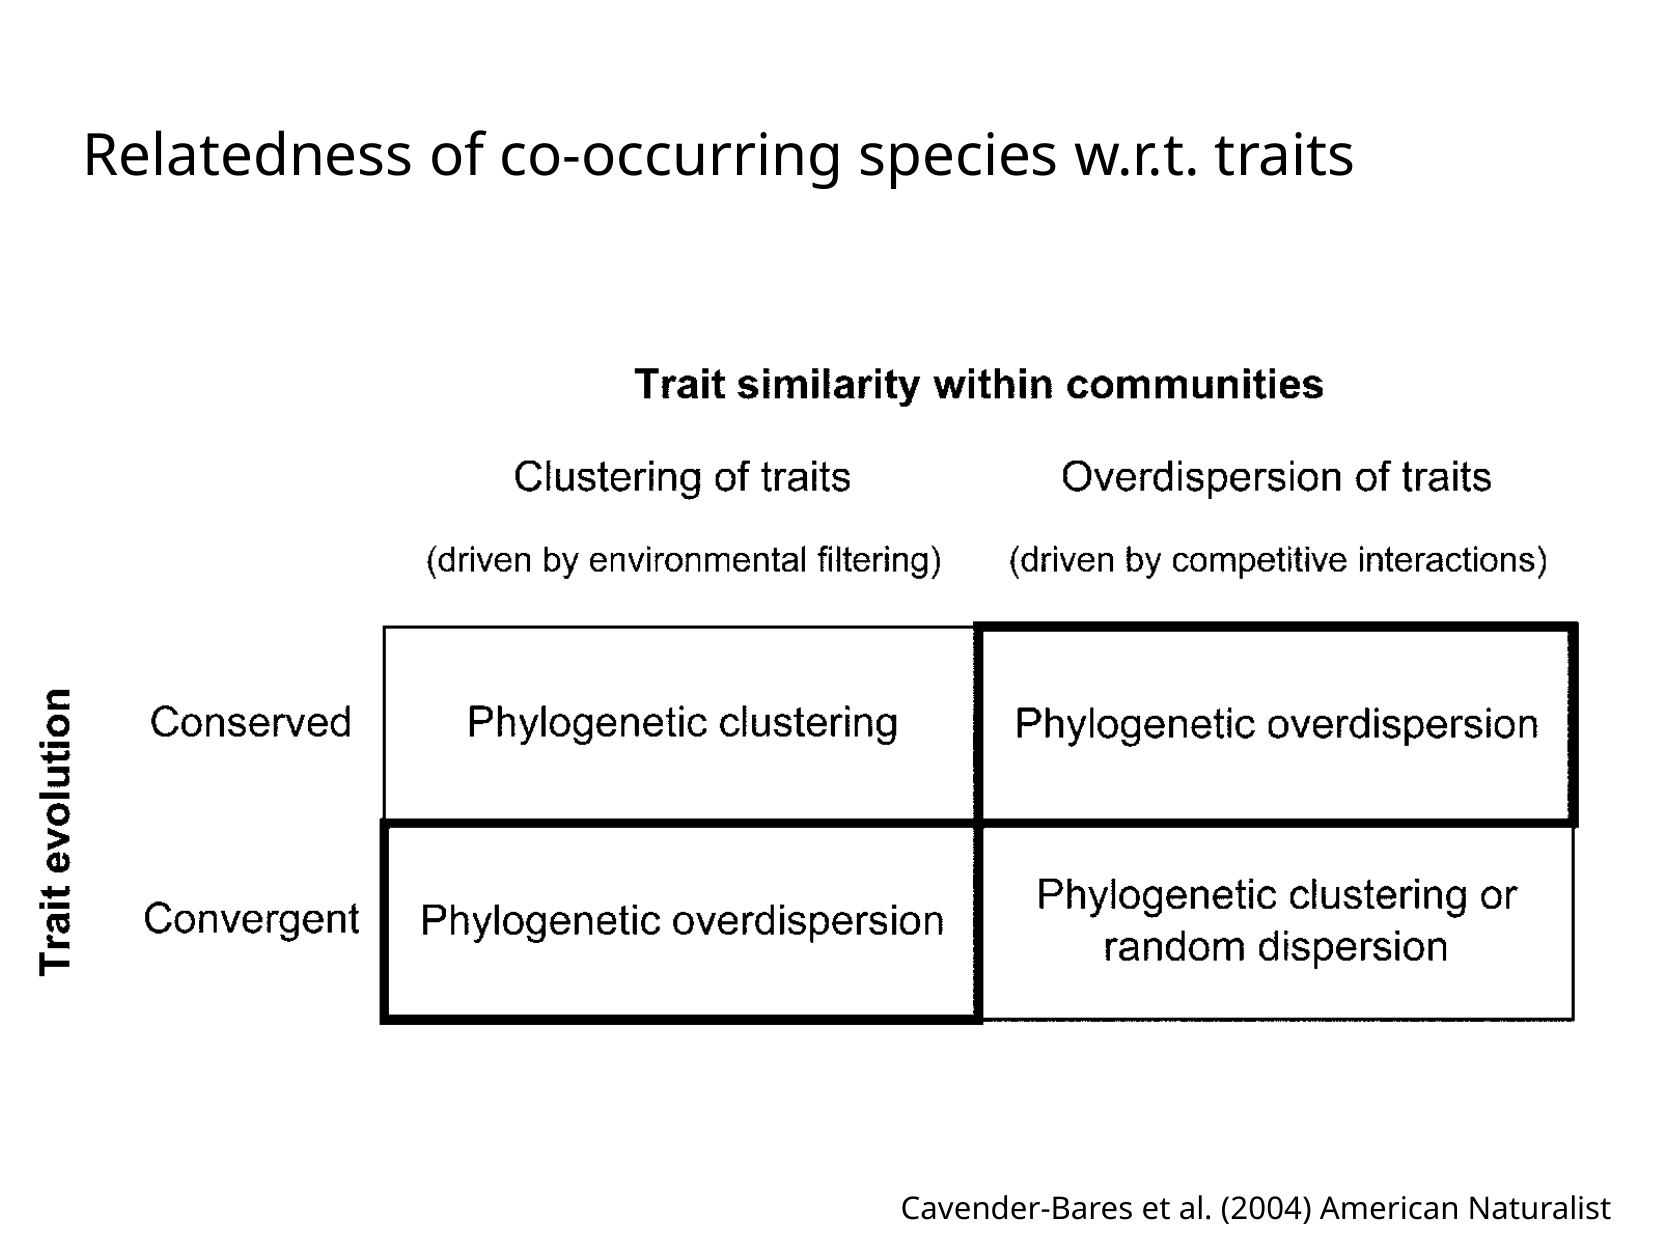

# Relatedness of co-occurring species w.r.t. traits
Cavender-Bares et al. (2004) American Naturalist